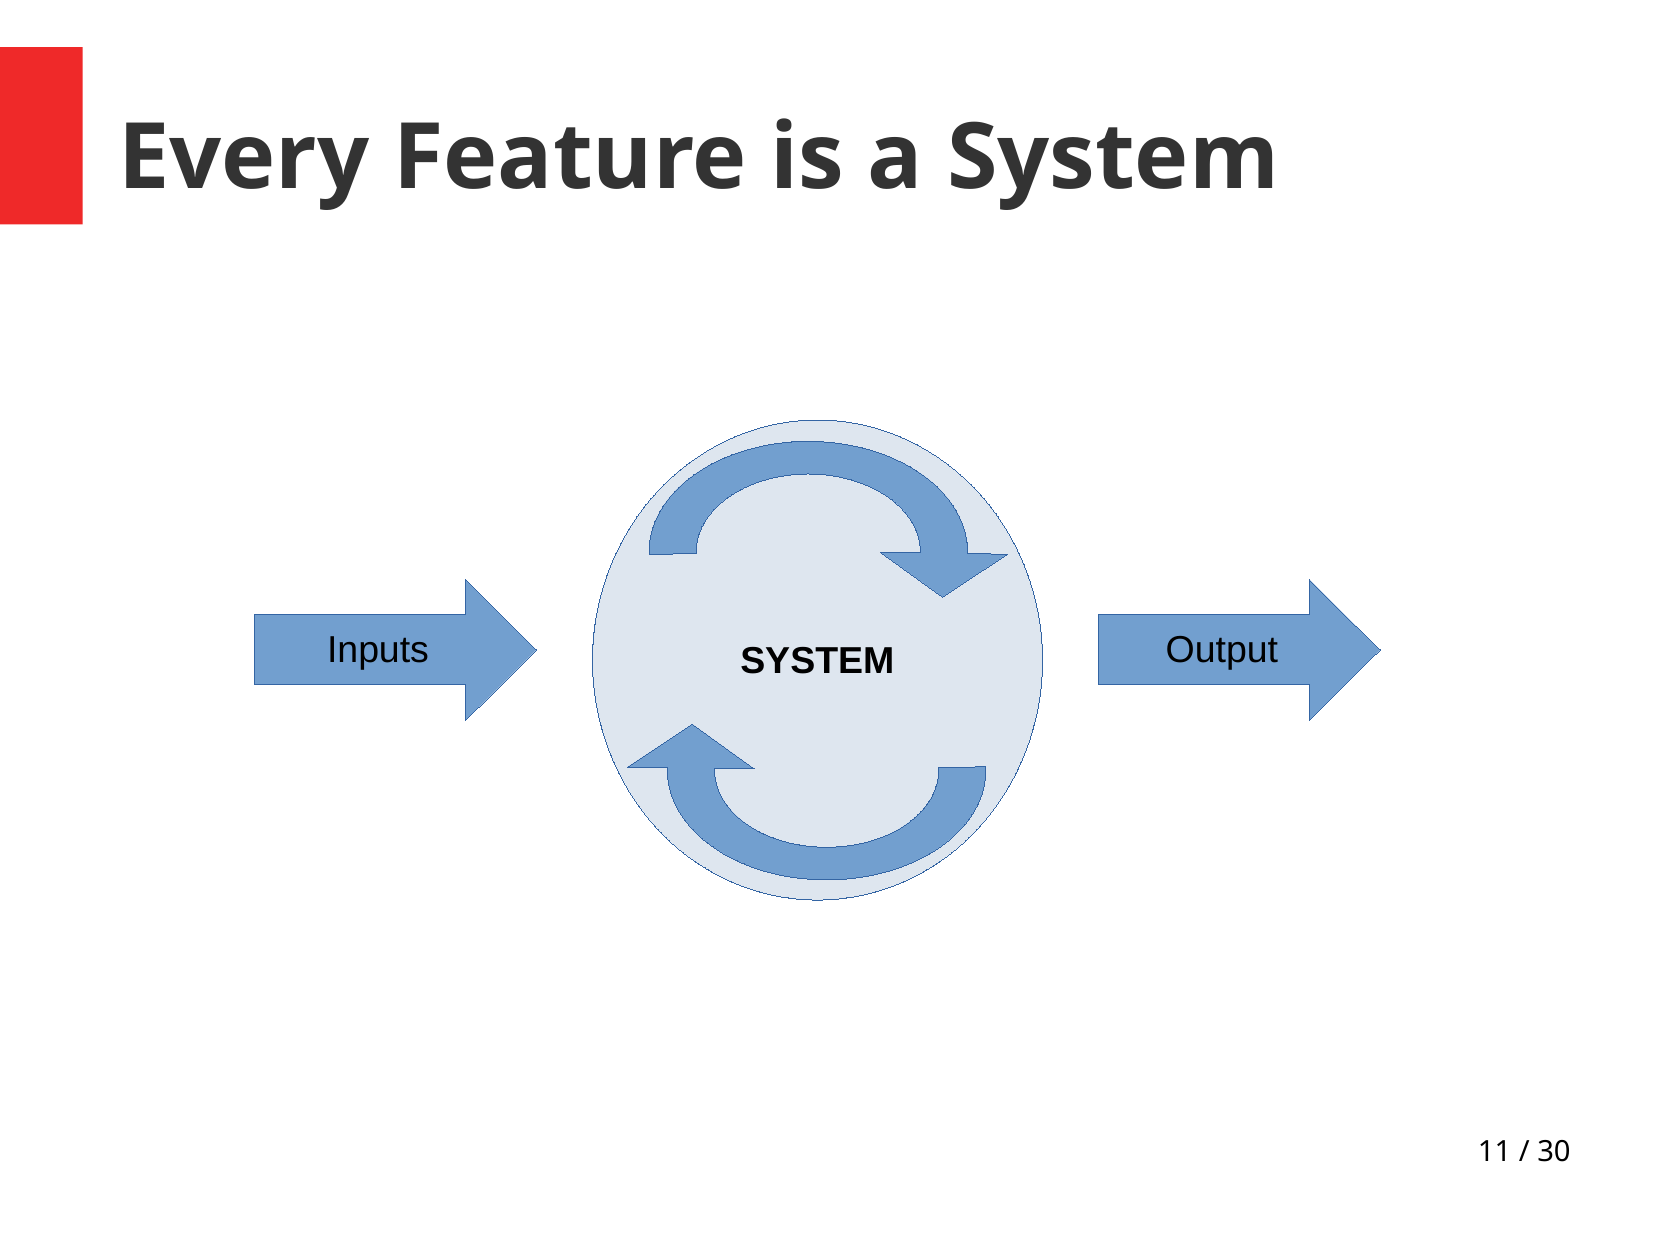

# Every Feature is a System
SYSTEM
Inputs
Output
11